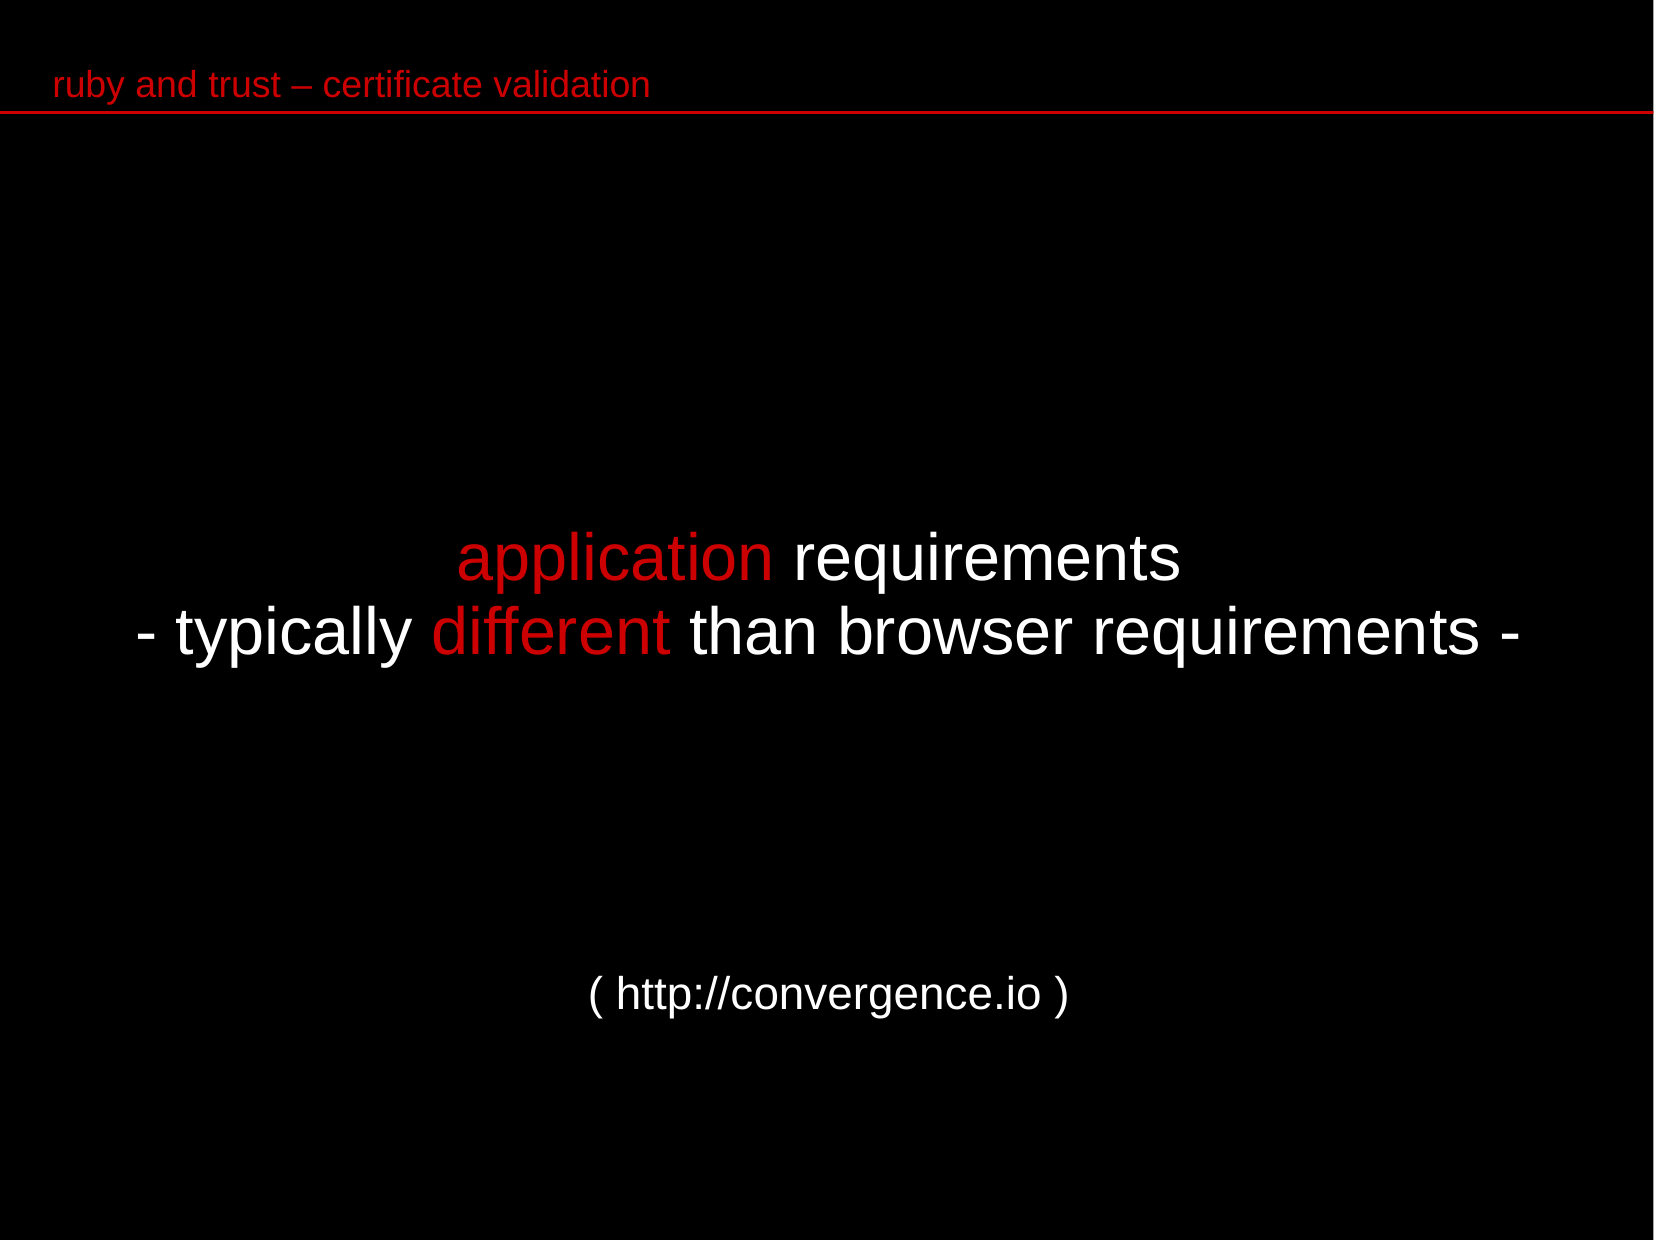

# application requirements
- typically different than browser requirements -
( http://convergence.io )
ruby and trust – certificate validation